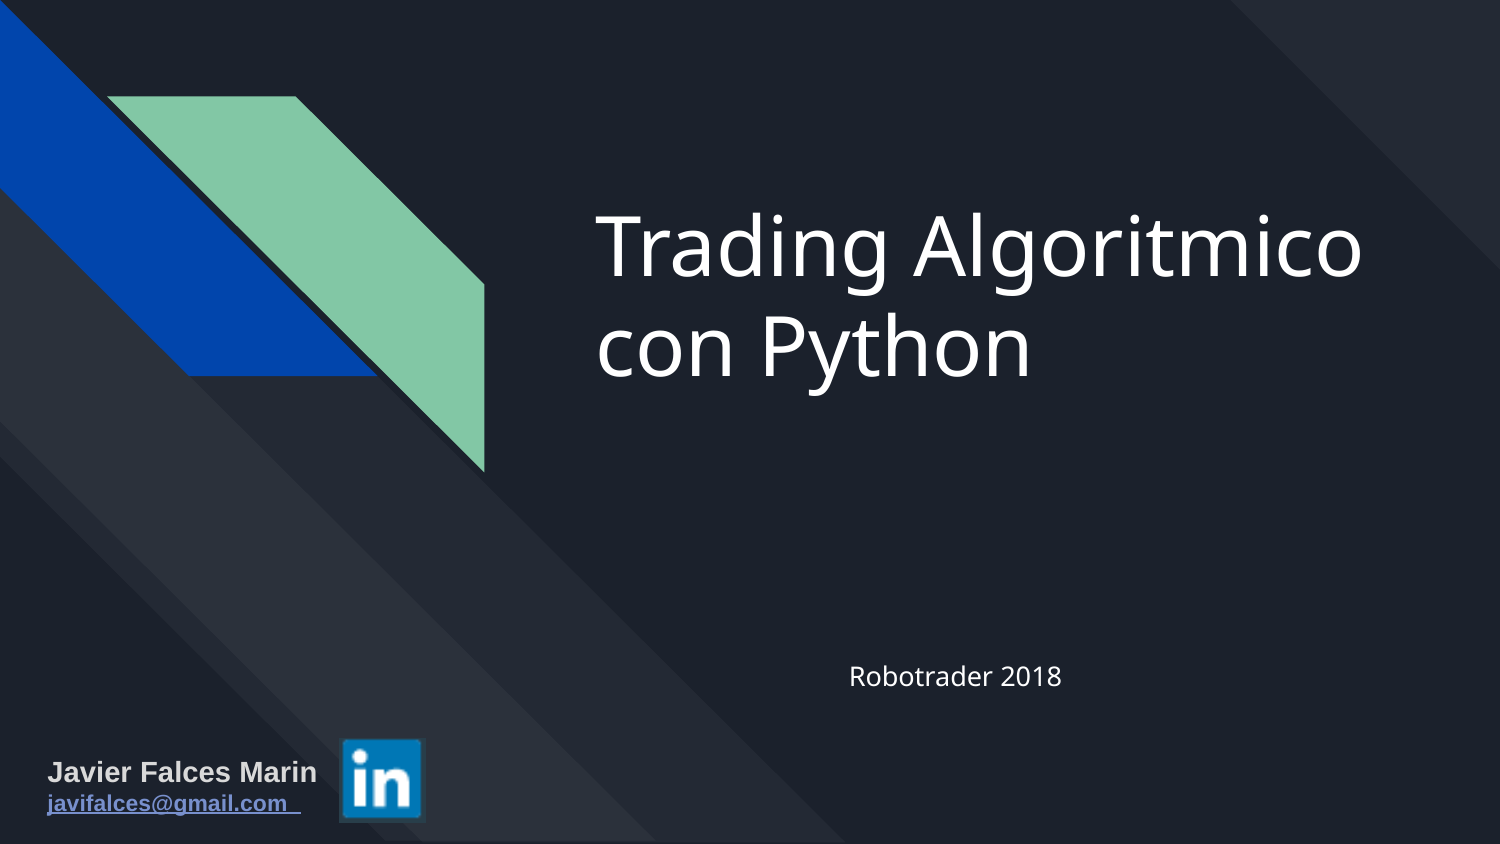

# Trading Algoritmico con Python
Robotrader 2018
Javier Falces Marin
javifalces@gmail.com